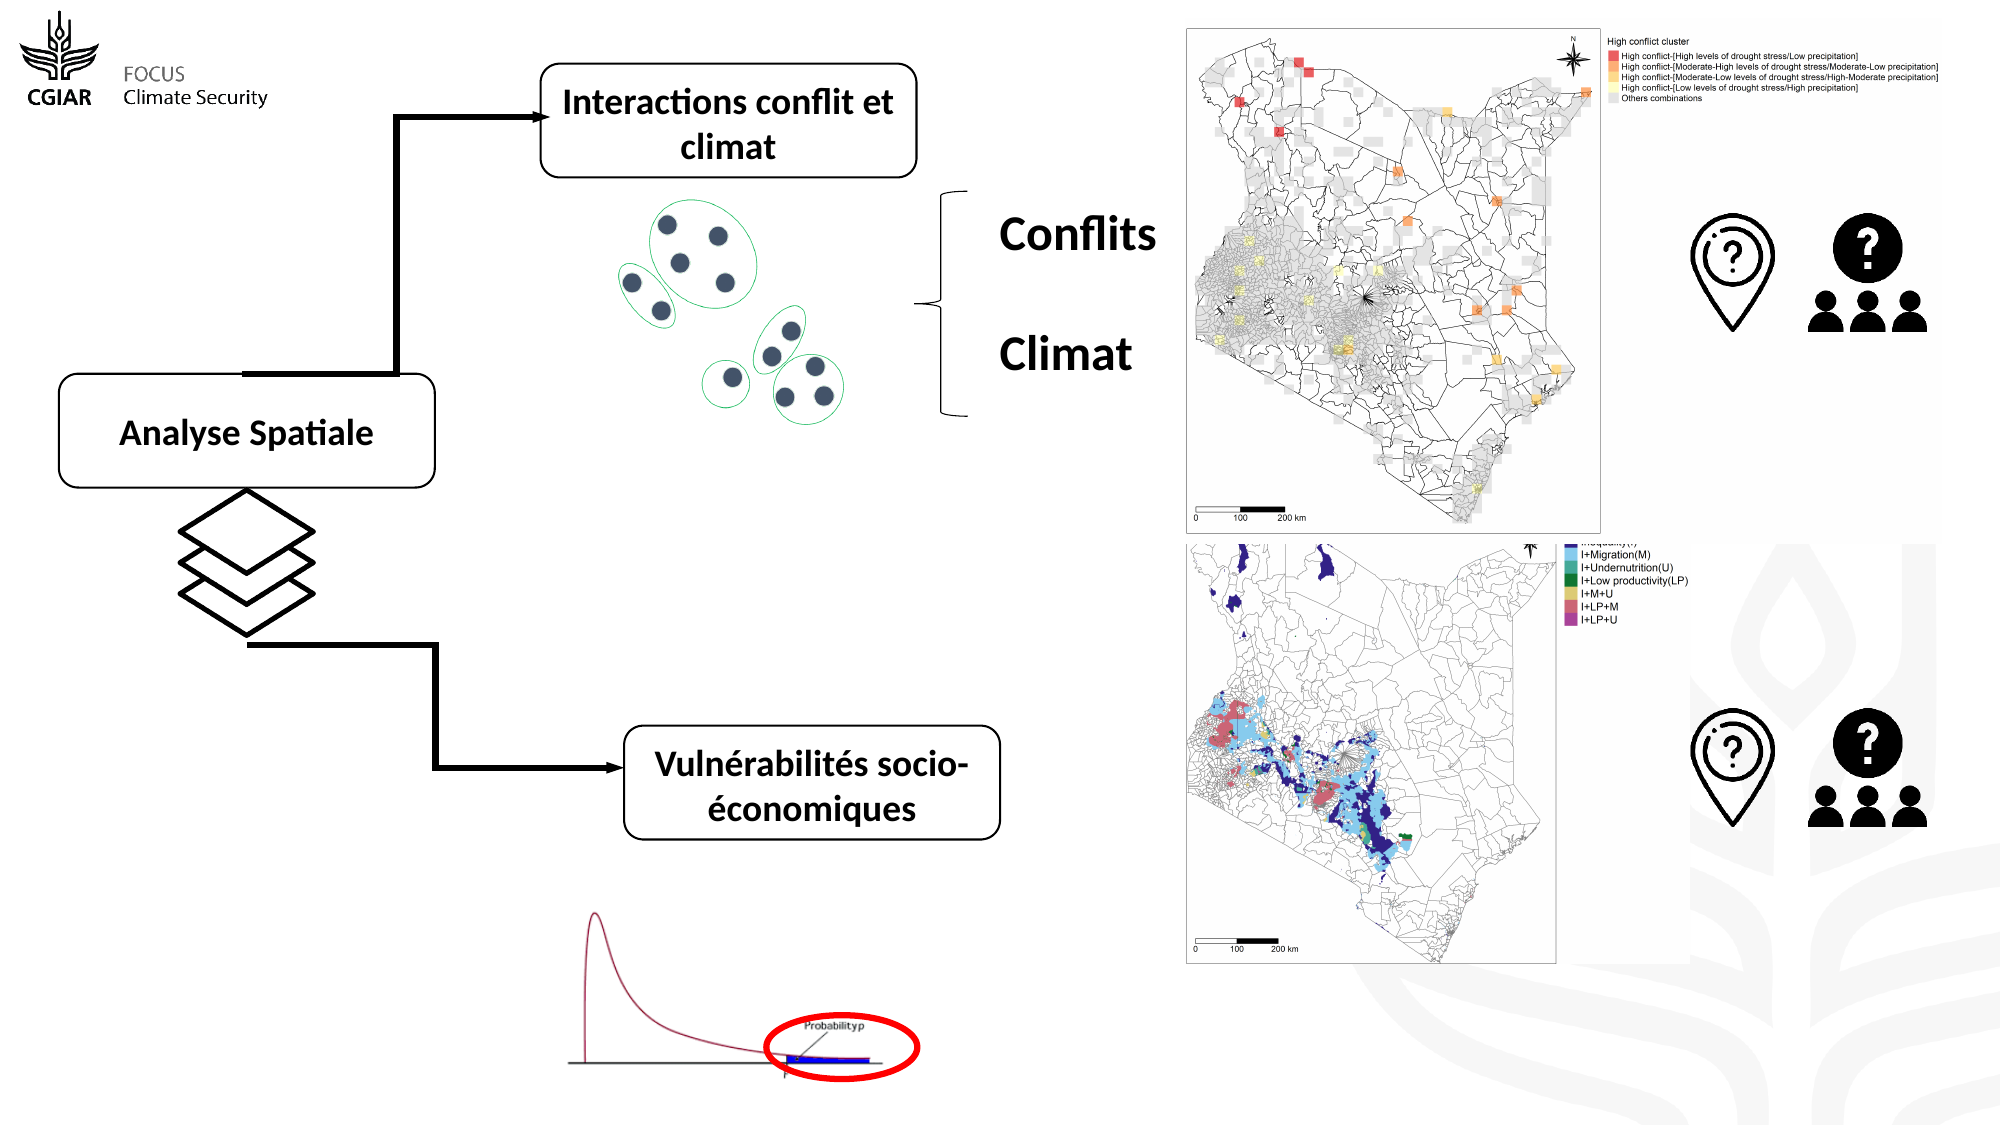

Interactions conflit et climat
Conflits
Climat
Analyse Spatiale
Vulnérabilités socio-économiques